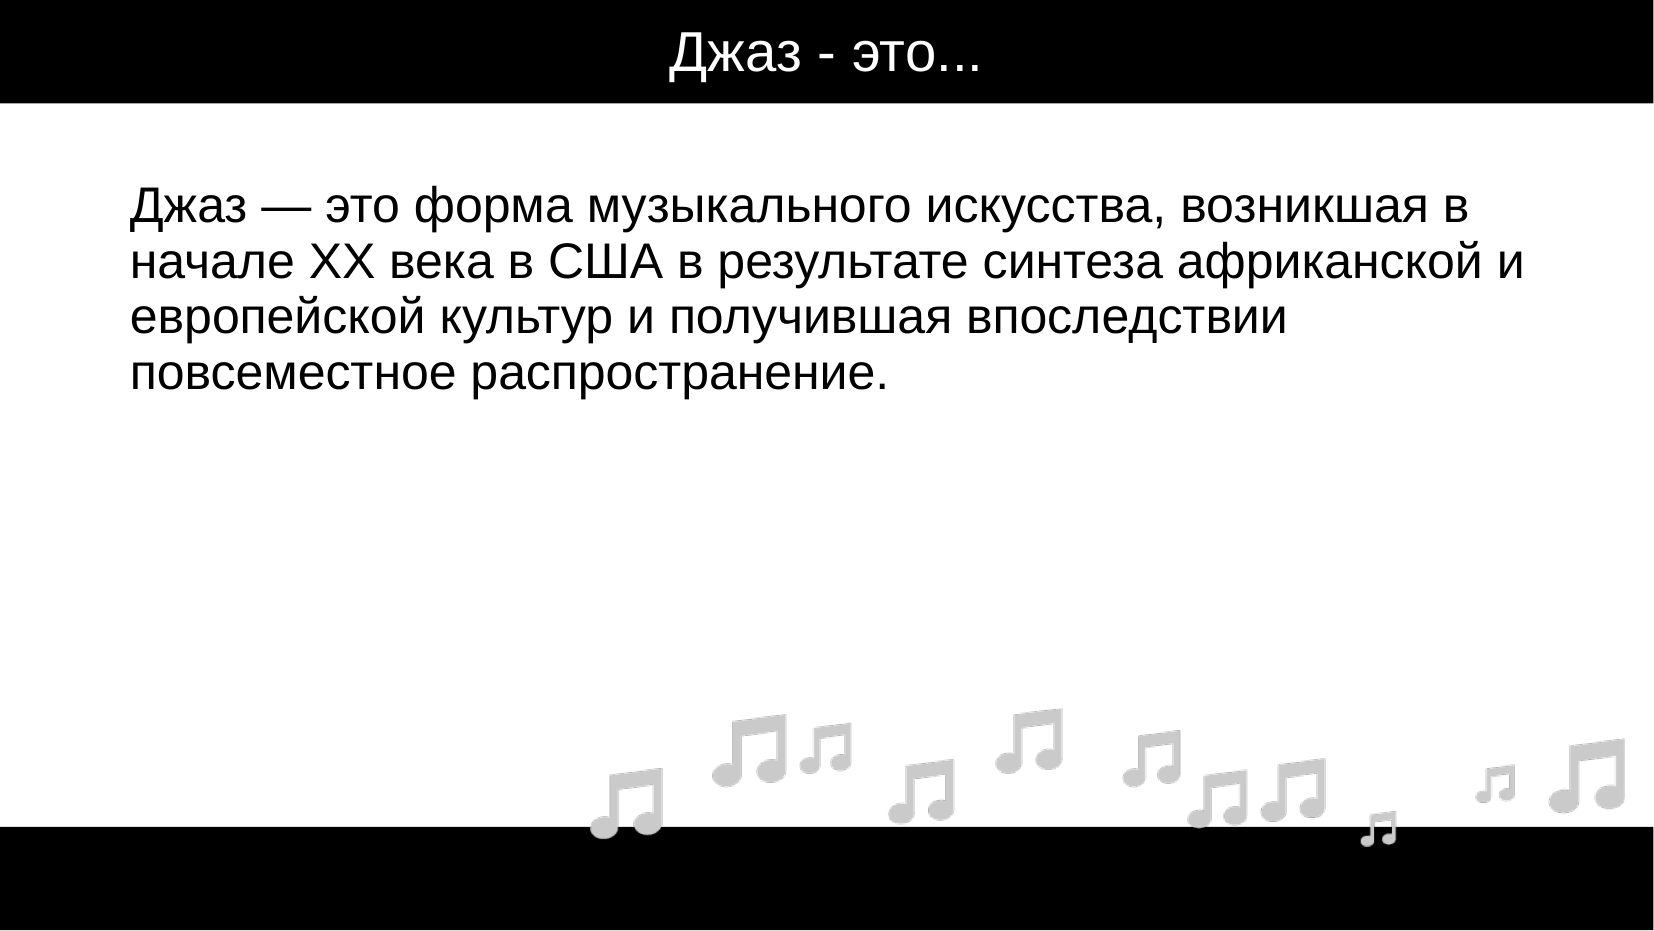

# Джаз - это...
Джаз — это форма музыкального искусства, возникшая в начале XX века в США в результате синтеза африканской и европейской культур и получившая впоследствии повсеместное распространение.